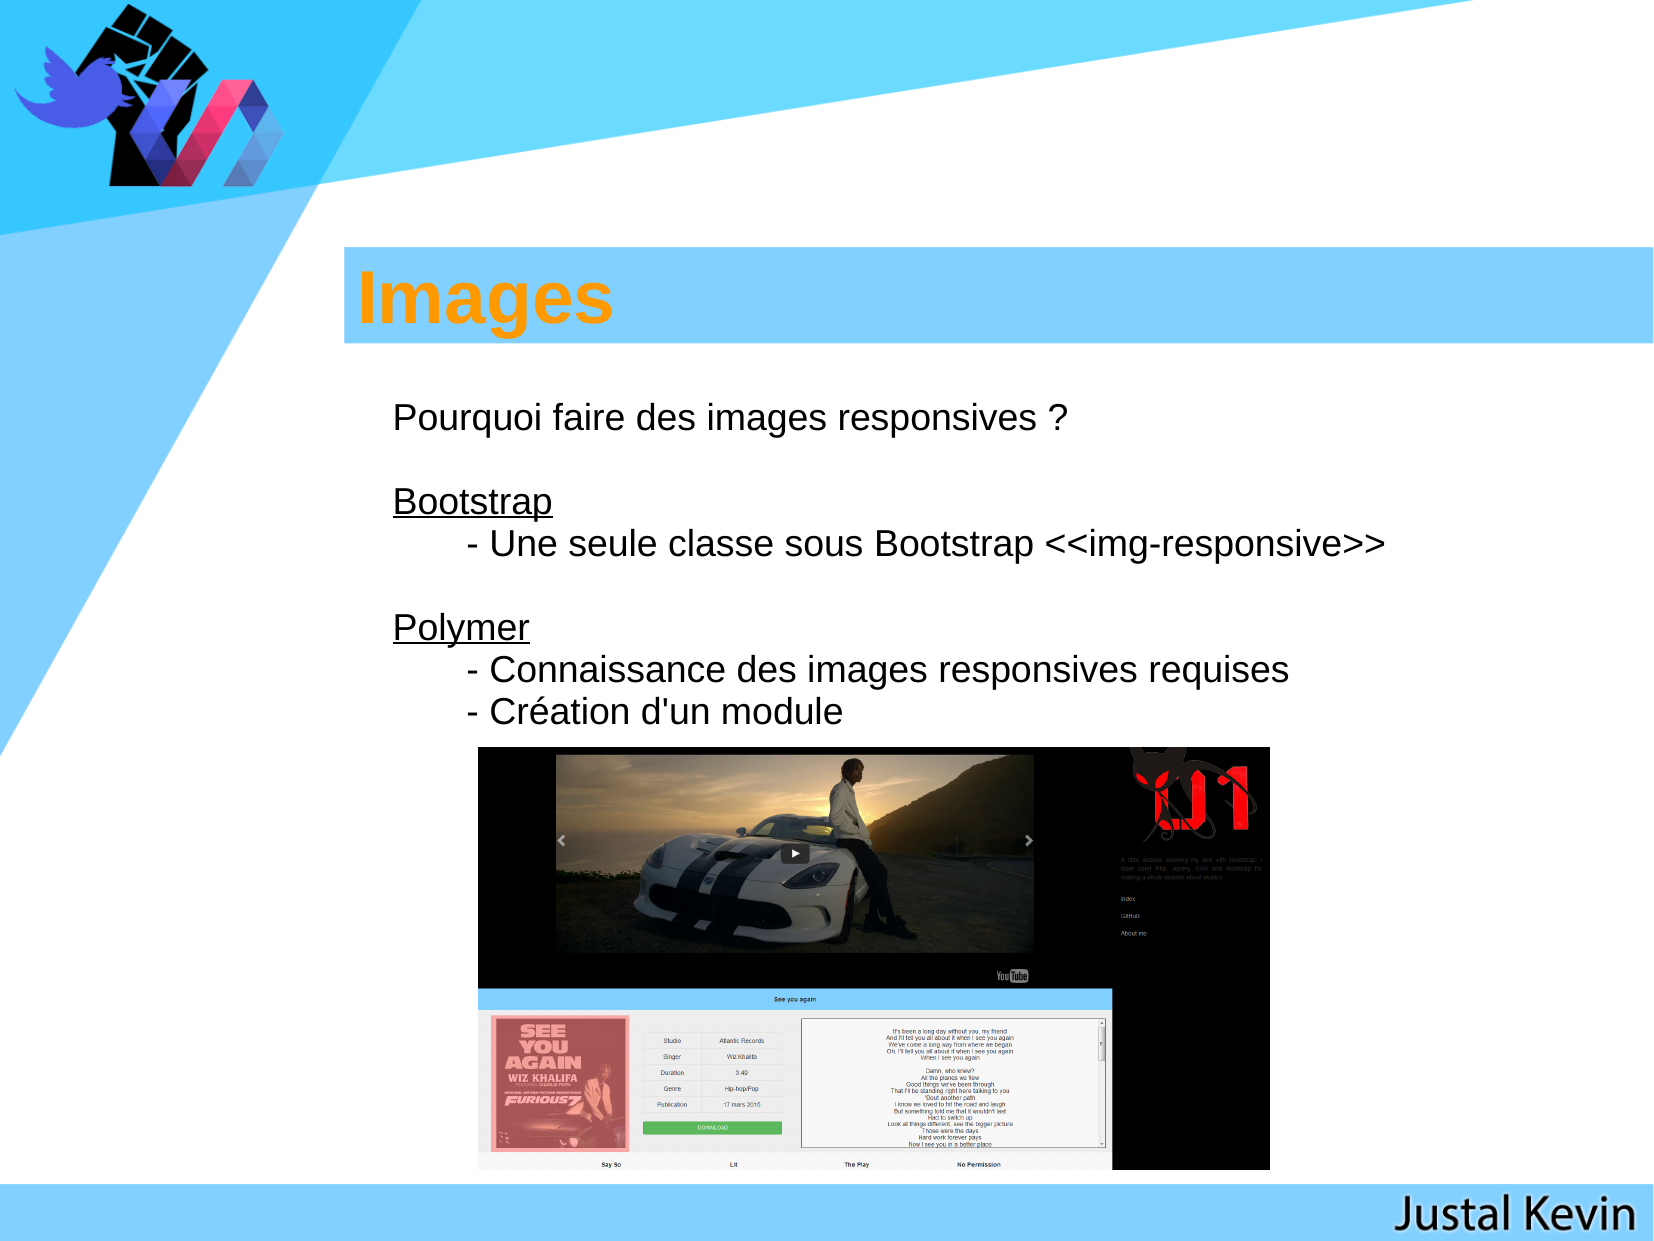

Images
Pourquoi faire des images responsives ?
Bootstrap
	- Une seule classe sous Bootstrap <<img-responsive>>
Polymer
	- Connaissance des images responsives requises
	- Création d'un module